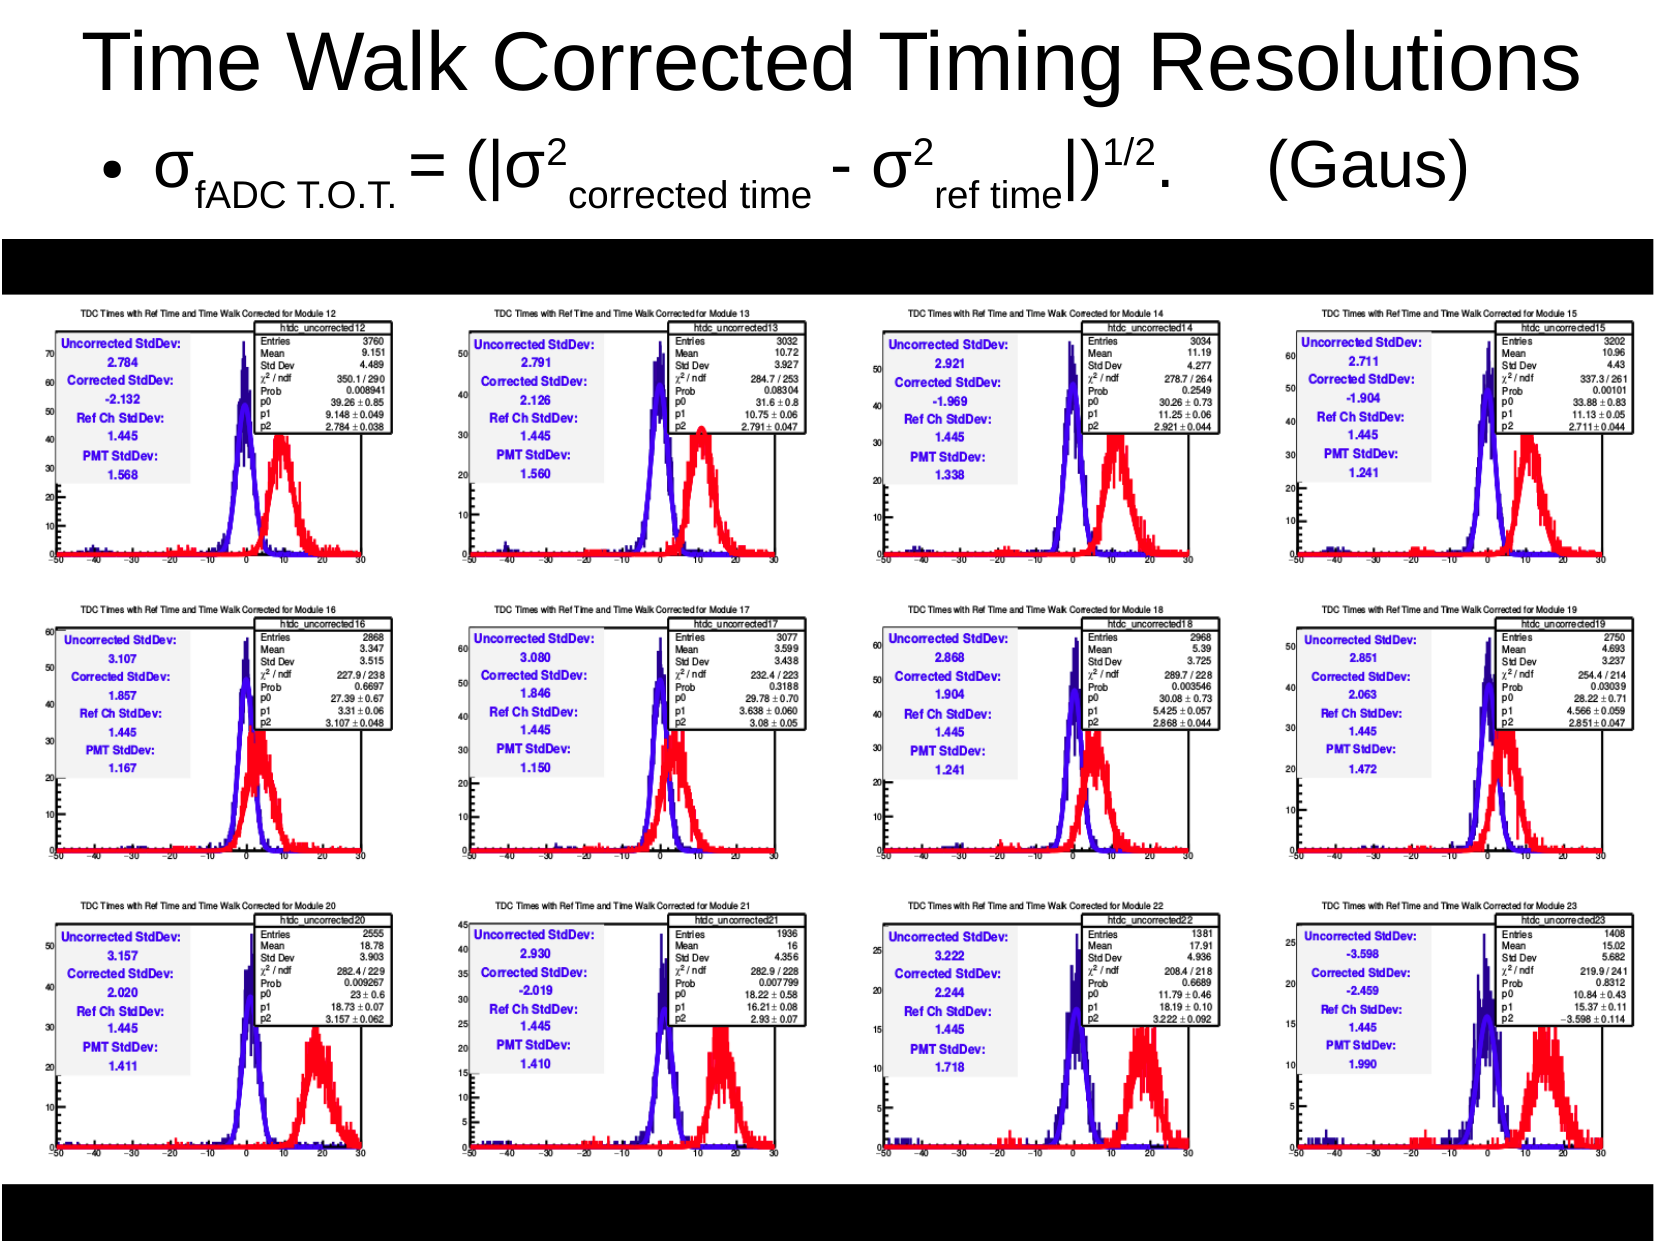

# Time Walk Corrected Timing Resolutions
σfADC T.O.T. = (|σ2corrected time - σ2ref time|)1/2. (Gaus)